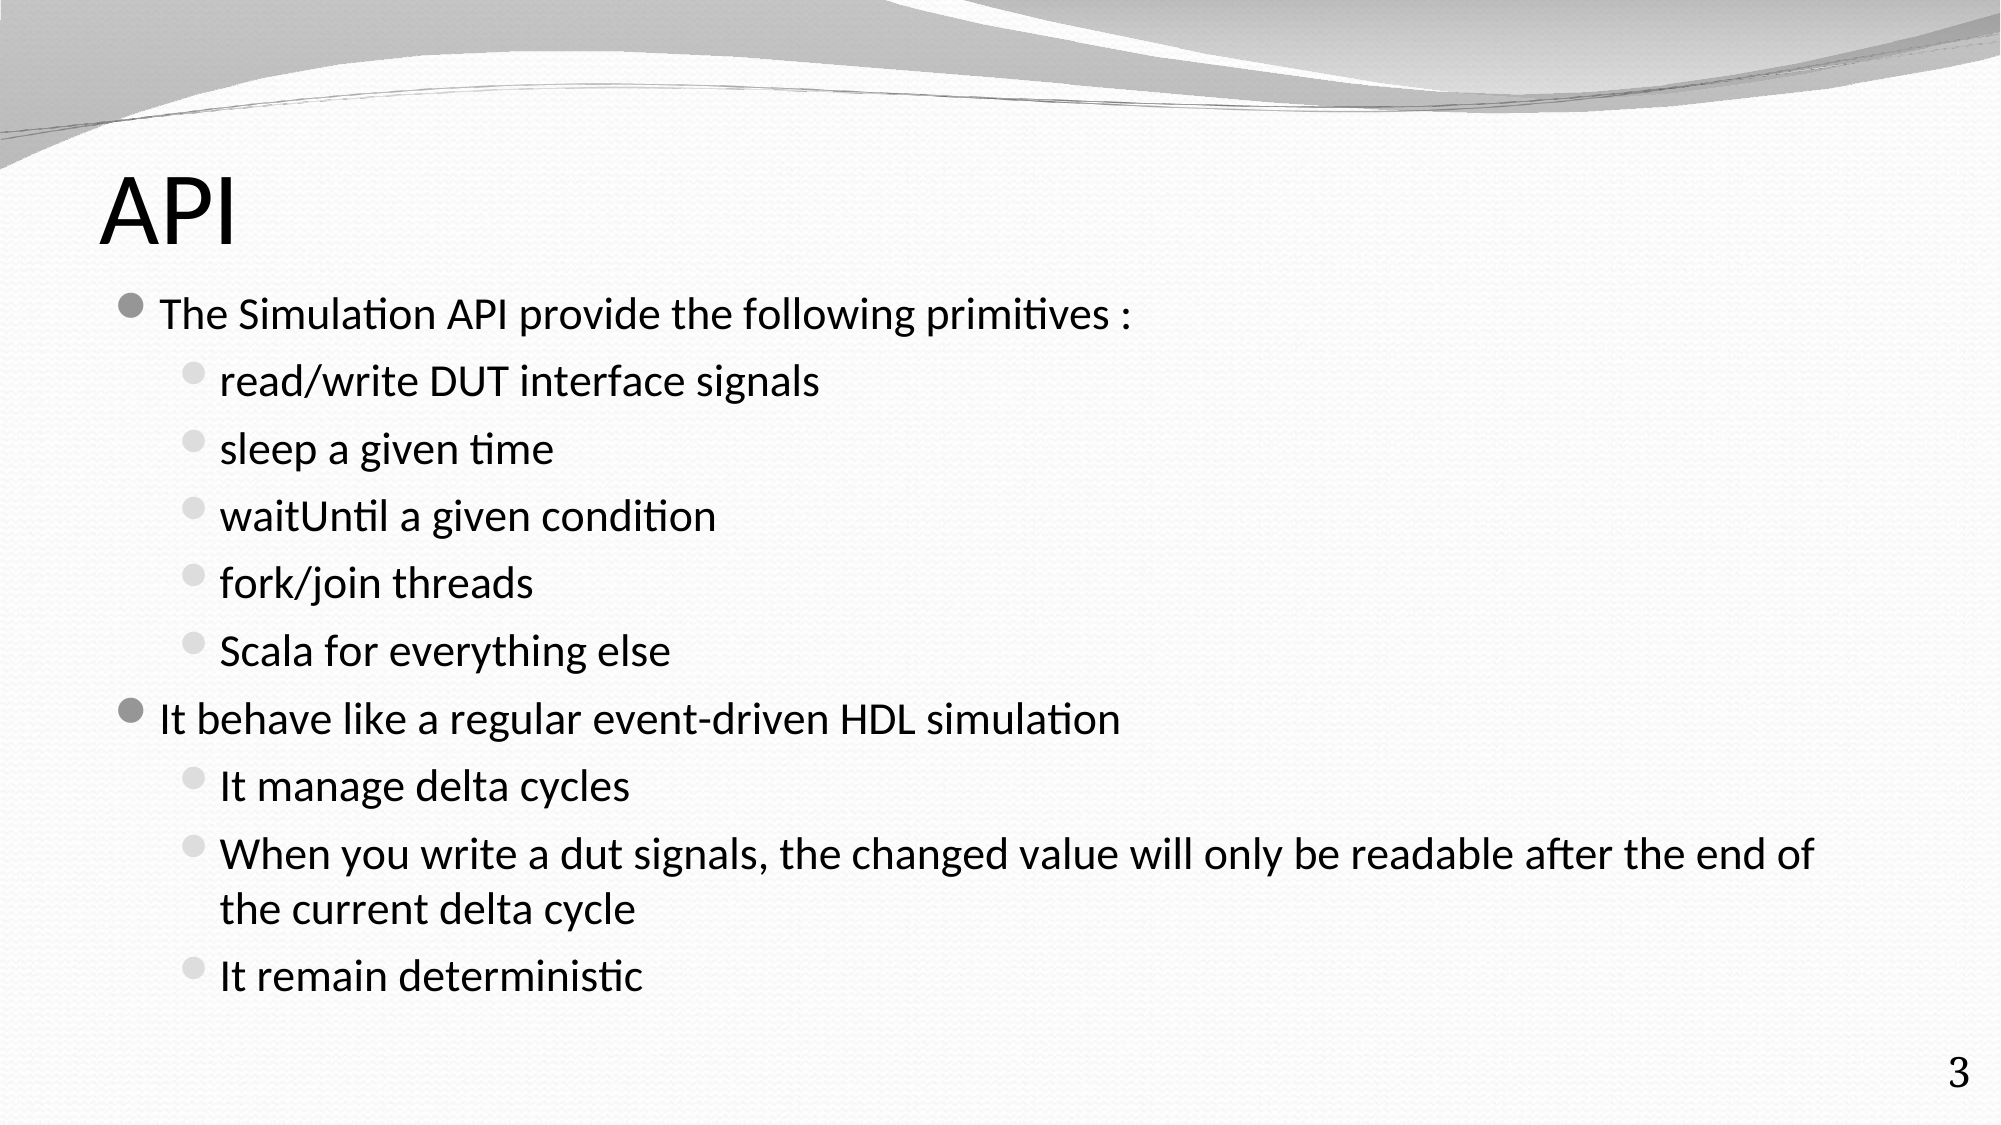

API
# The Simulation API provide the following primitives :
read/write DUT interface signals
sleep a given time
waitUntil a given condition
fork/join threads
Scala for everything else
It behave like a regular event-driven HDL simulation
It manage delta cycles
When you write a dut signals, the changed value will only be readable after the end of the current delta cycle
It remain deterministic